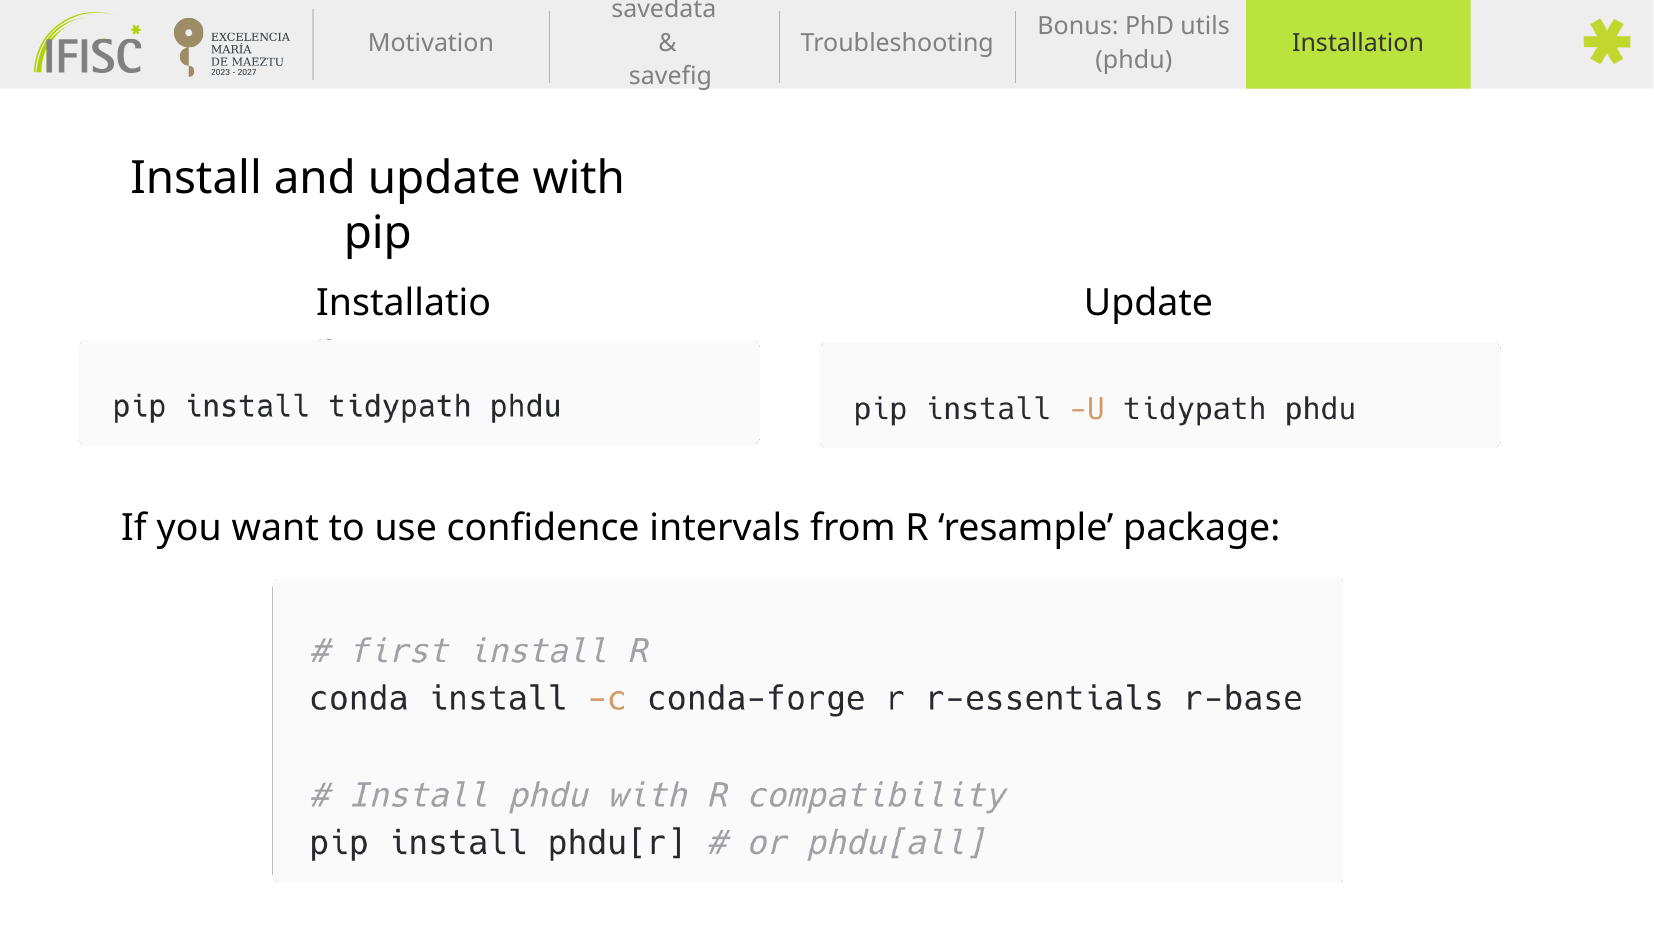

Troubleshooting
savedata
&
 savefig
Installation
Bonus: PhD utils (phdu)
Motivation
Install and update with pip
Installation
Update
If you want to use confidence intervals from R ‘resample’ package: